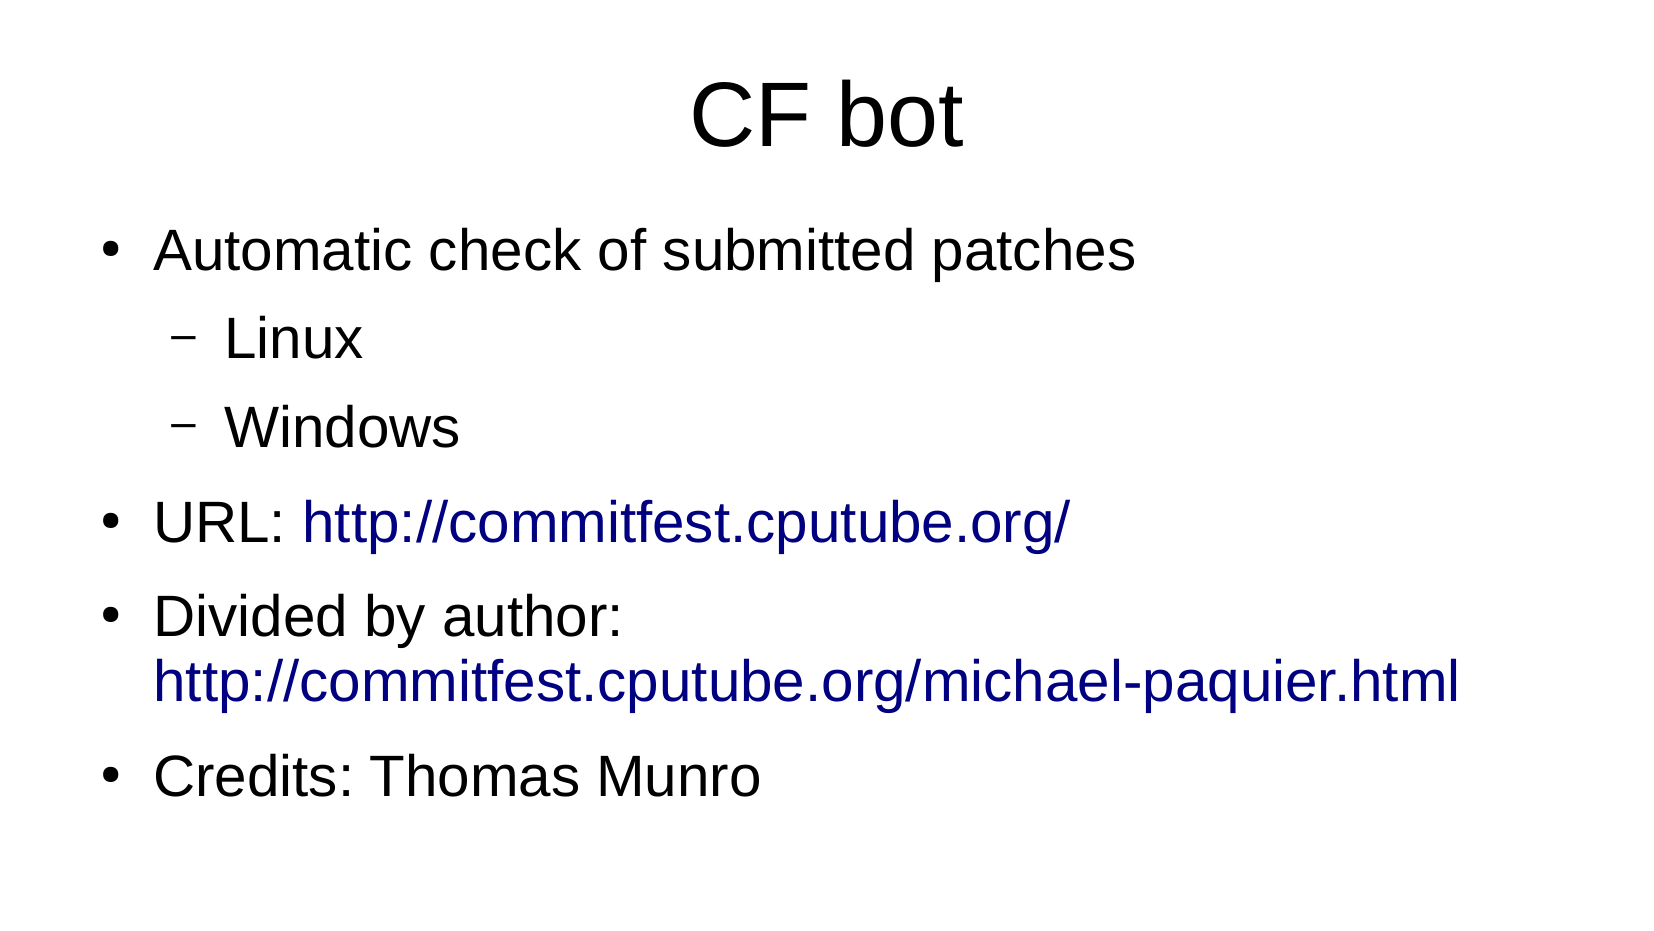

# CF bot
Automatic check of submitted patches
Linux
Windows
URL: http://commitfest.cputube.org/
Divided by author:
http://commitfest.cputube.org/michael-paquier.html
Credits: Thomas Munro